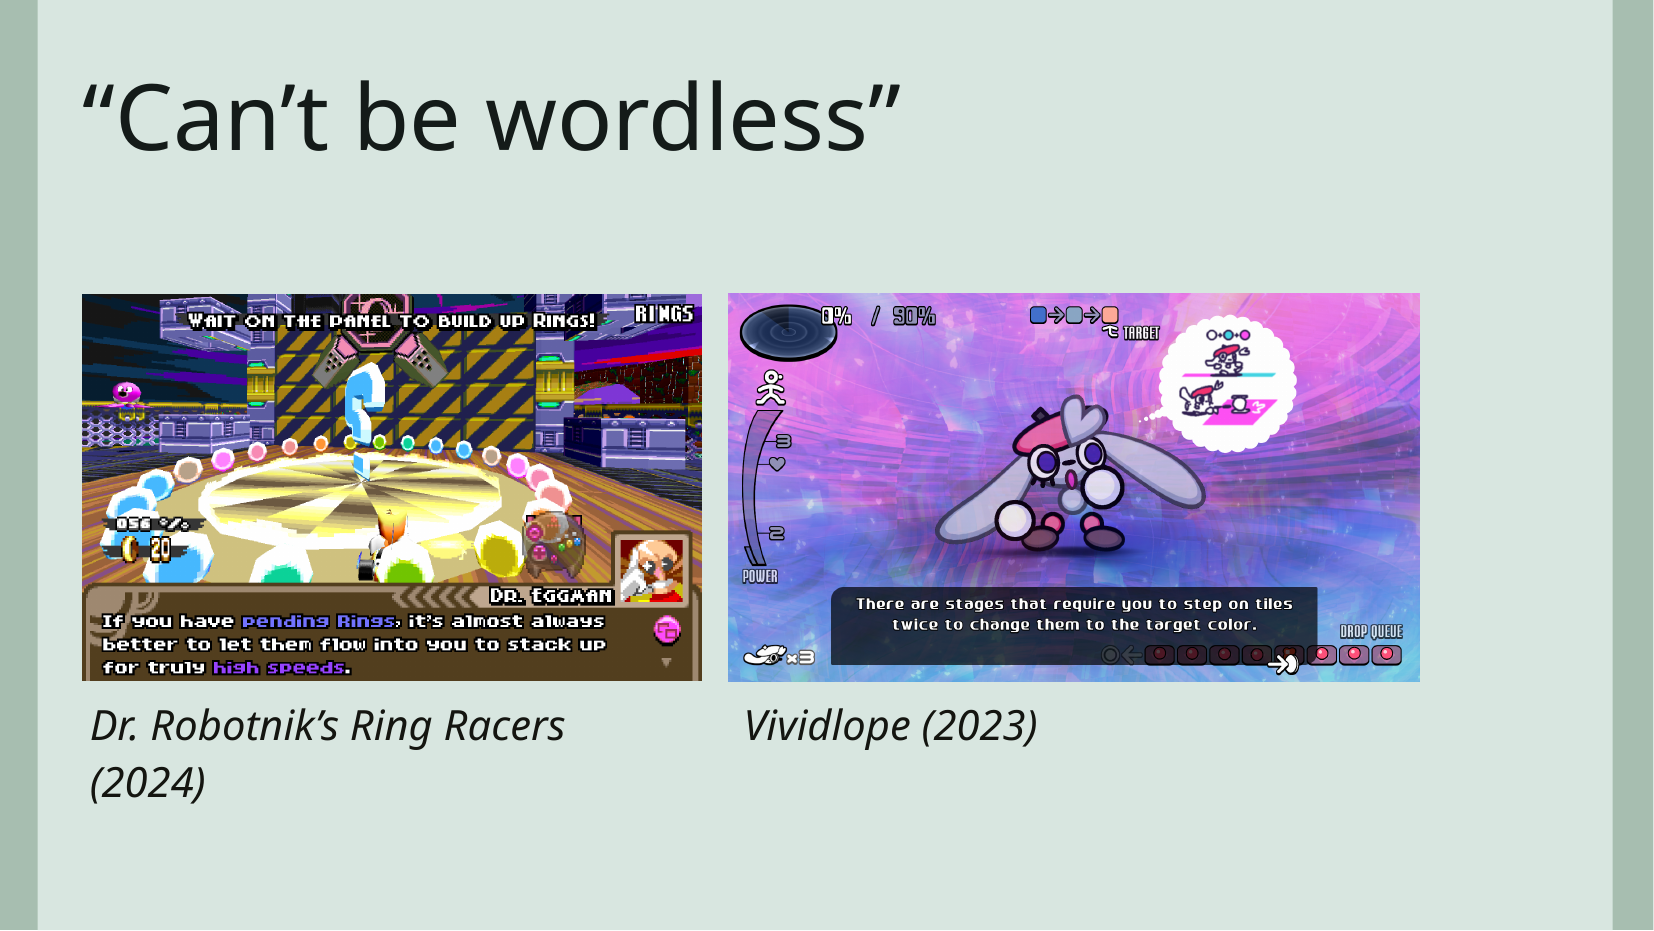

# “Can’t be wordless”
Dr. Robotnik’s Ring Racers (2024)
Vividlope (2023)